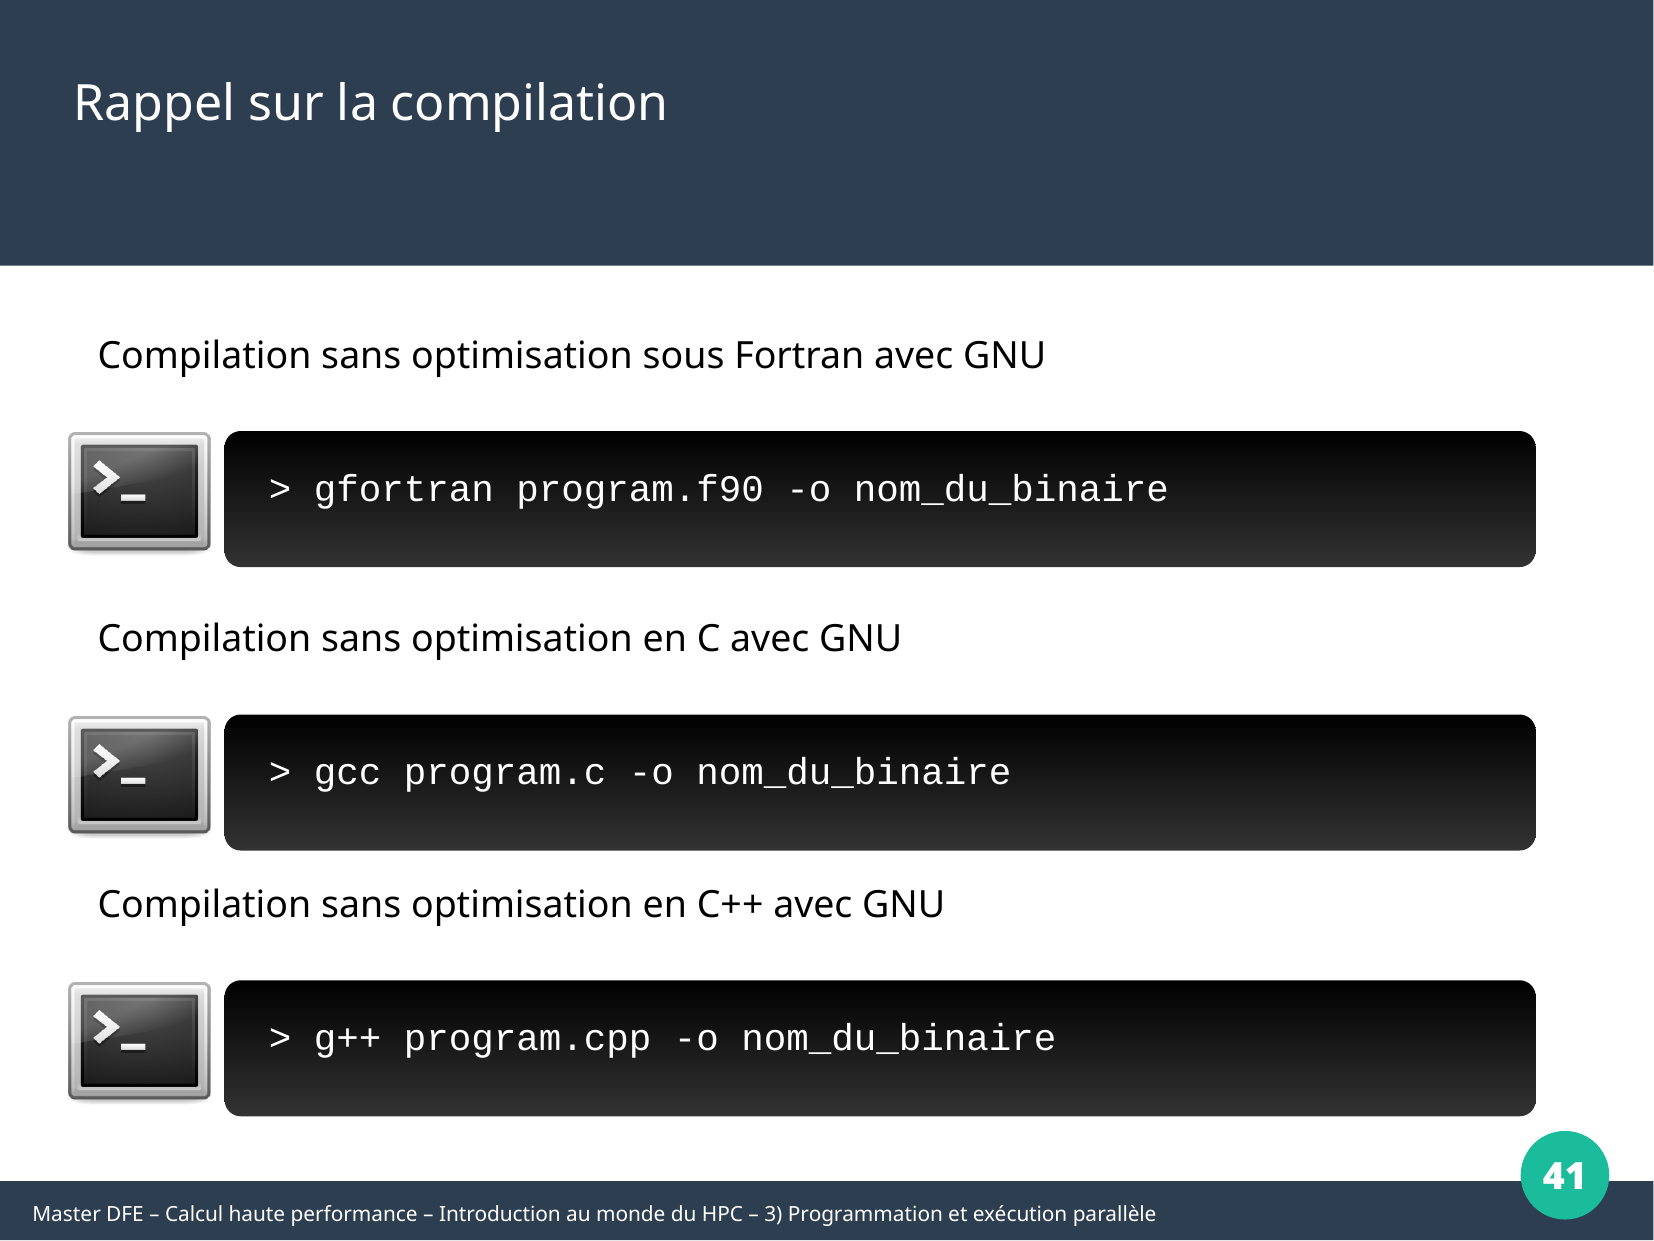

Rappel sur la compilation
Compilation sans optimisation sous Fortran avec GNU
> gfortran program.f90 -o nom_du_binaire
Compilation sans optimisation en C avec GNU
> gcc program.c -o nom_du_binaire
Compilation sans optimisation en C++ avec GNU
> g++ program.cpp -o nom_du_binaire
41
Master DFE – Calcul haute performance – Introduction au monde du HPC – 3) Programmation et exécution parallèle